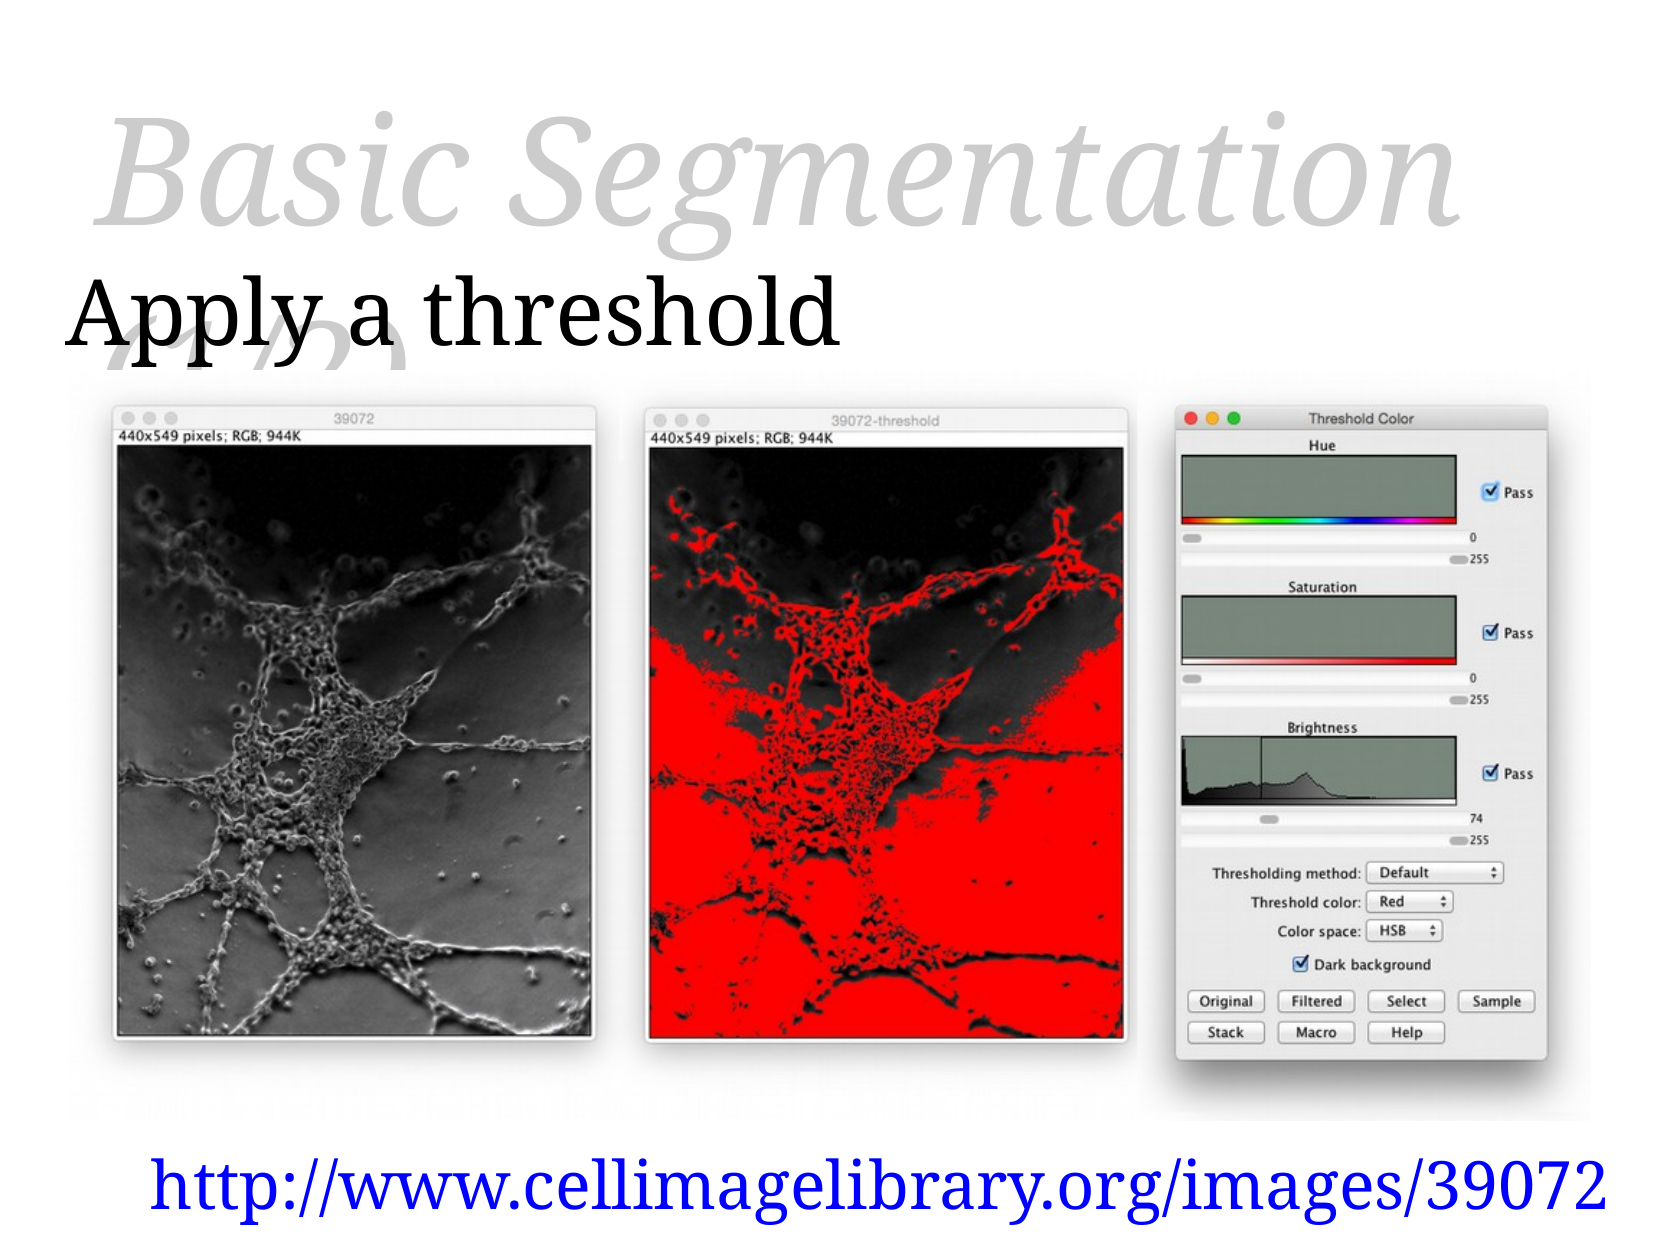

Basic Segmentation (1/2)
Apply a threshold
http://www.cellimagelibrary.org/images/39072